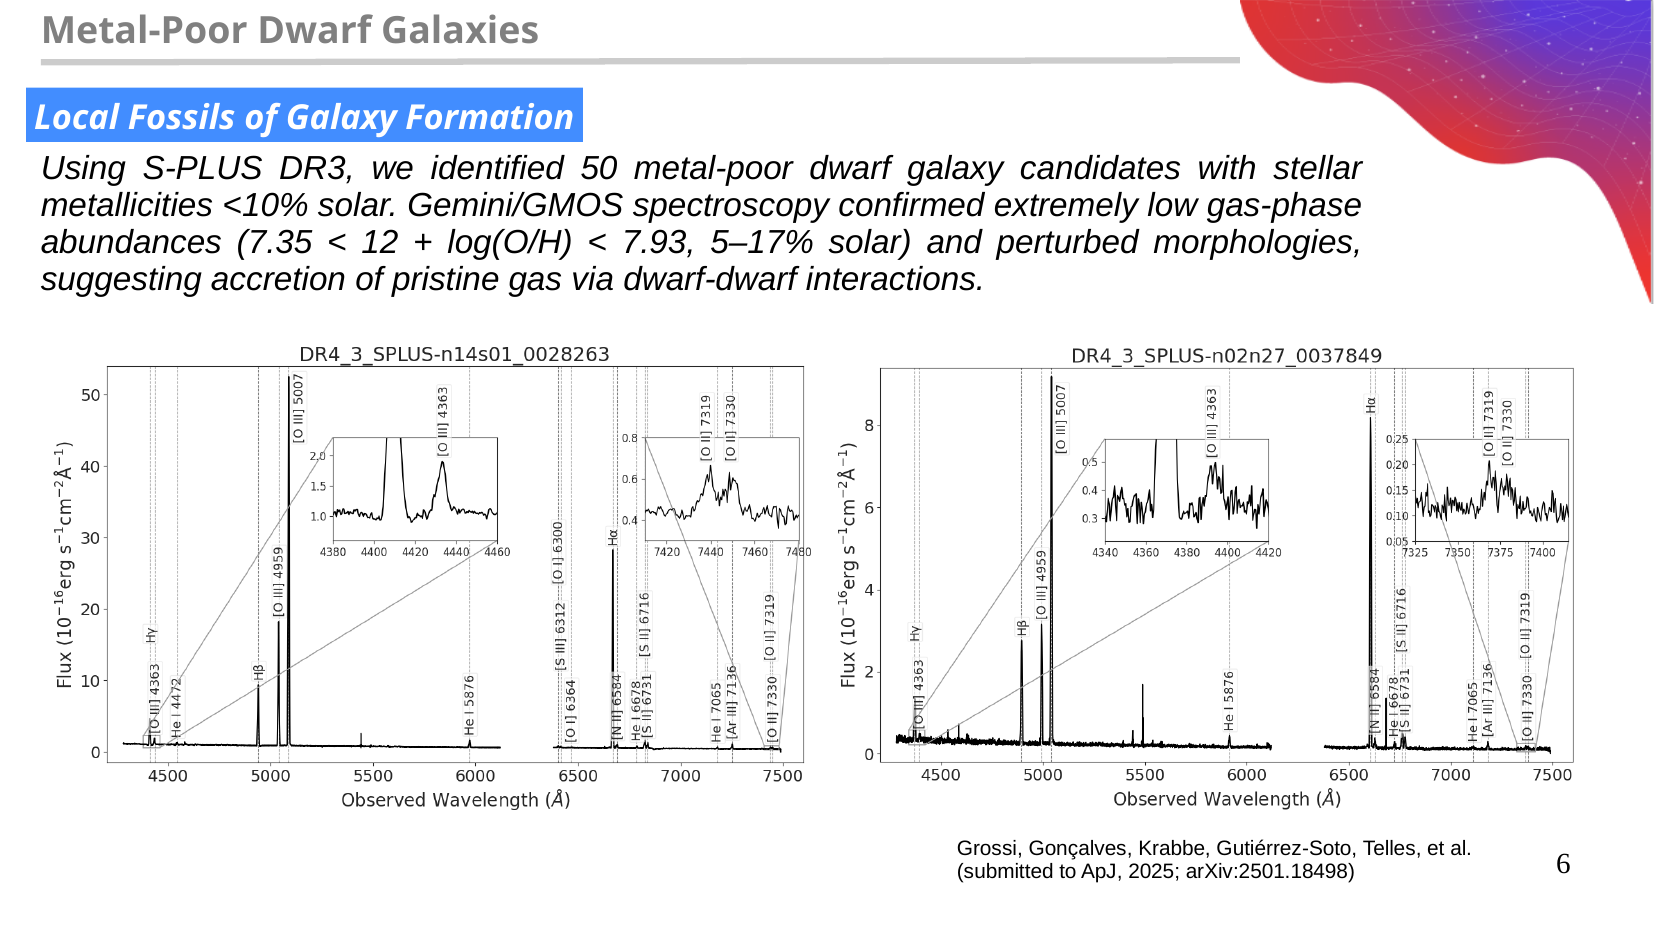

Metal-Poor Dwarf Galaxies
Local Fossils of Galaxy Formation
Using S-PLUS DR3, we identified 50 metal-poor dwarf galaxy candidates with stellar metallicities <10% solar. Gemini/GMOS spectroscopy confirmed extremely low gas-phase abundances (7.35 < 12 + log(O/H) < 7.93, 5–17% solar) and perturbed morphologies, suggesting accretion of pristine gas via dwarf-dwarf interactions.
Grossi, Gonçalves, Krabbe, Gutiérrez-Soto, Telles, et al. (submitted to ApJ, 2025; arXiv:2501.18498)
6